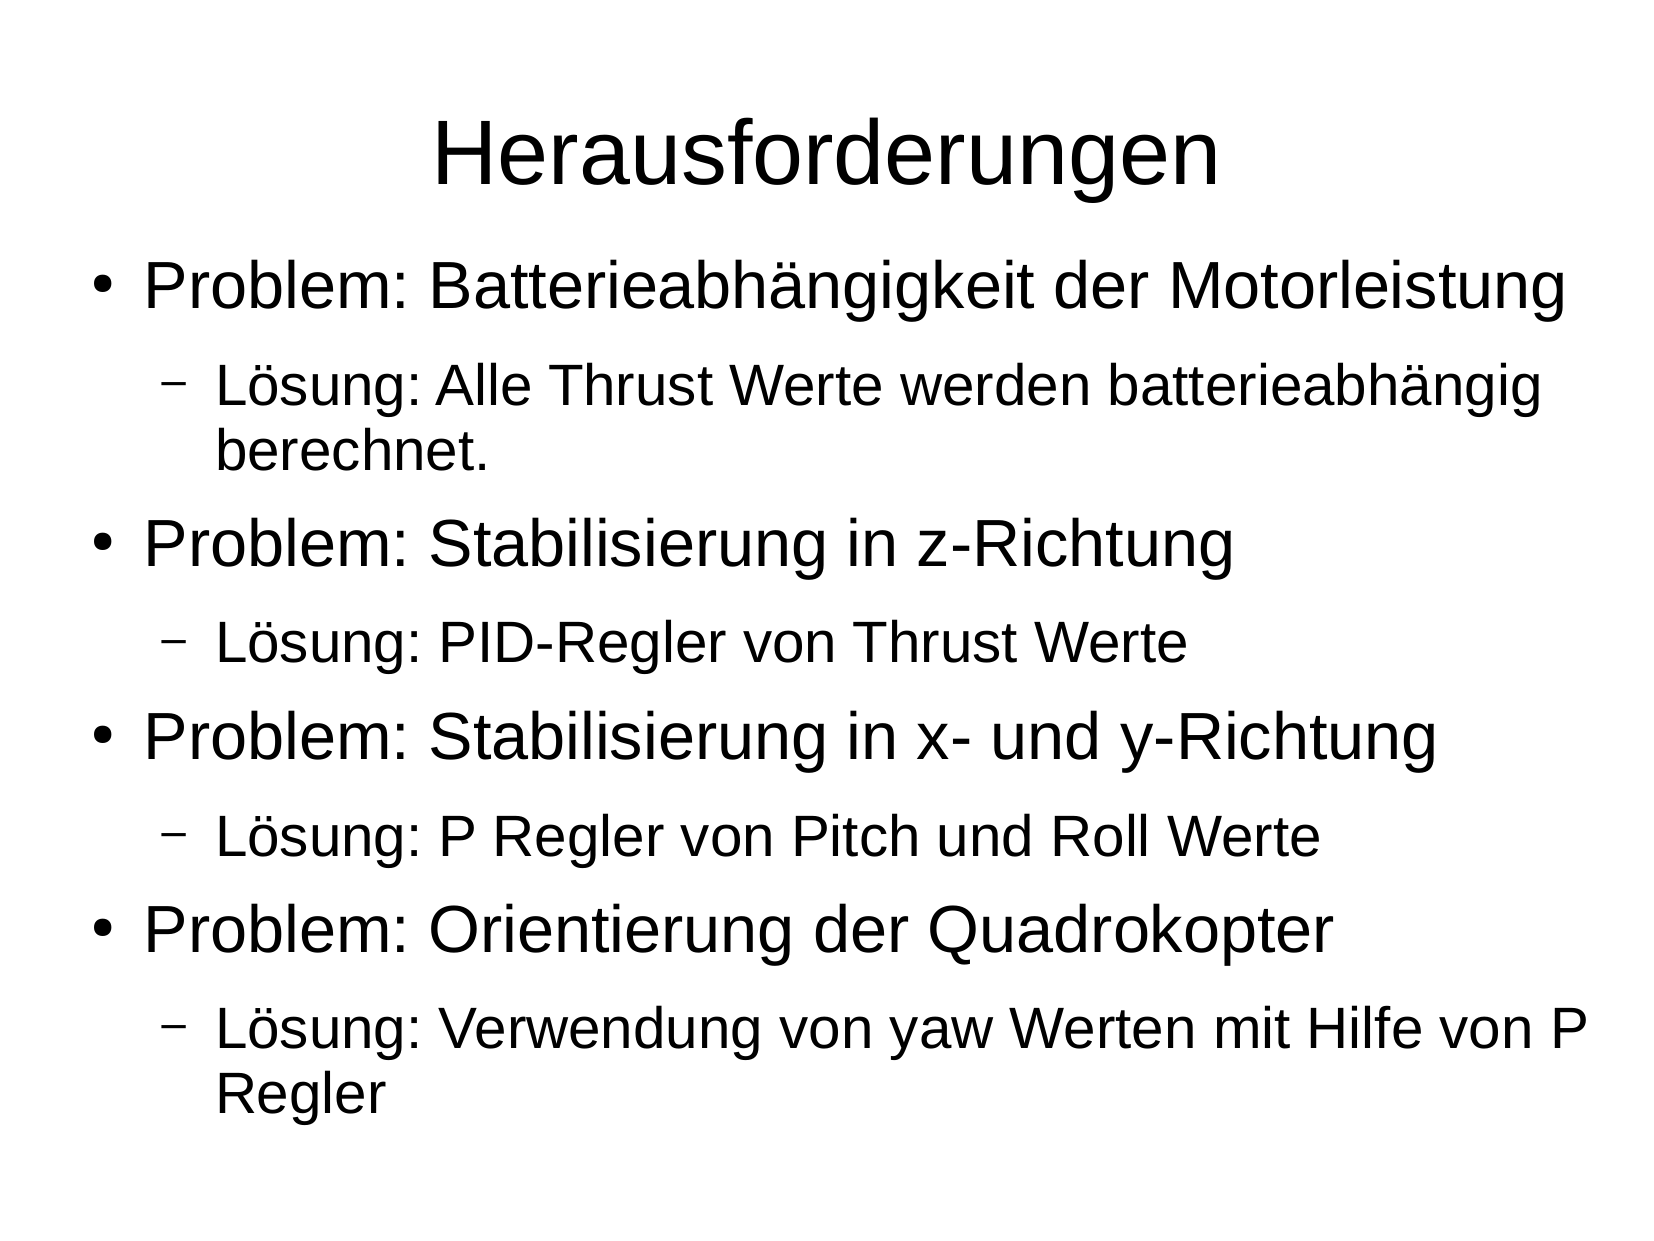

# Herausforderungen
Problem: Batterieabhängigkeit der Motorleistung
Lösung: Alle Thrust Werte werden batterieabhängig berechnet.
Problem: Stabilisierung in z-Richtung
Lösung: PID-Regler von Thrust Werte
Problem: Stabilisierung in x- und y-Richtung
Lösung: P Regler von Pitch und Roll Werte
Problem: Orientierung der Quadrokopter
Lösung: Verwendung von yaw Werten mit Hilfe von P Regler